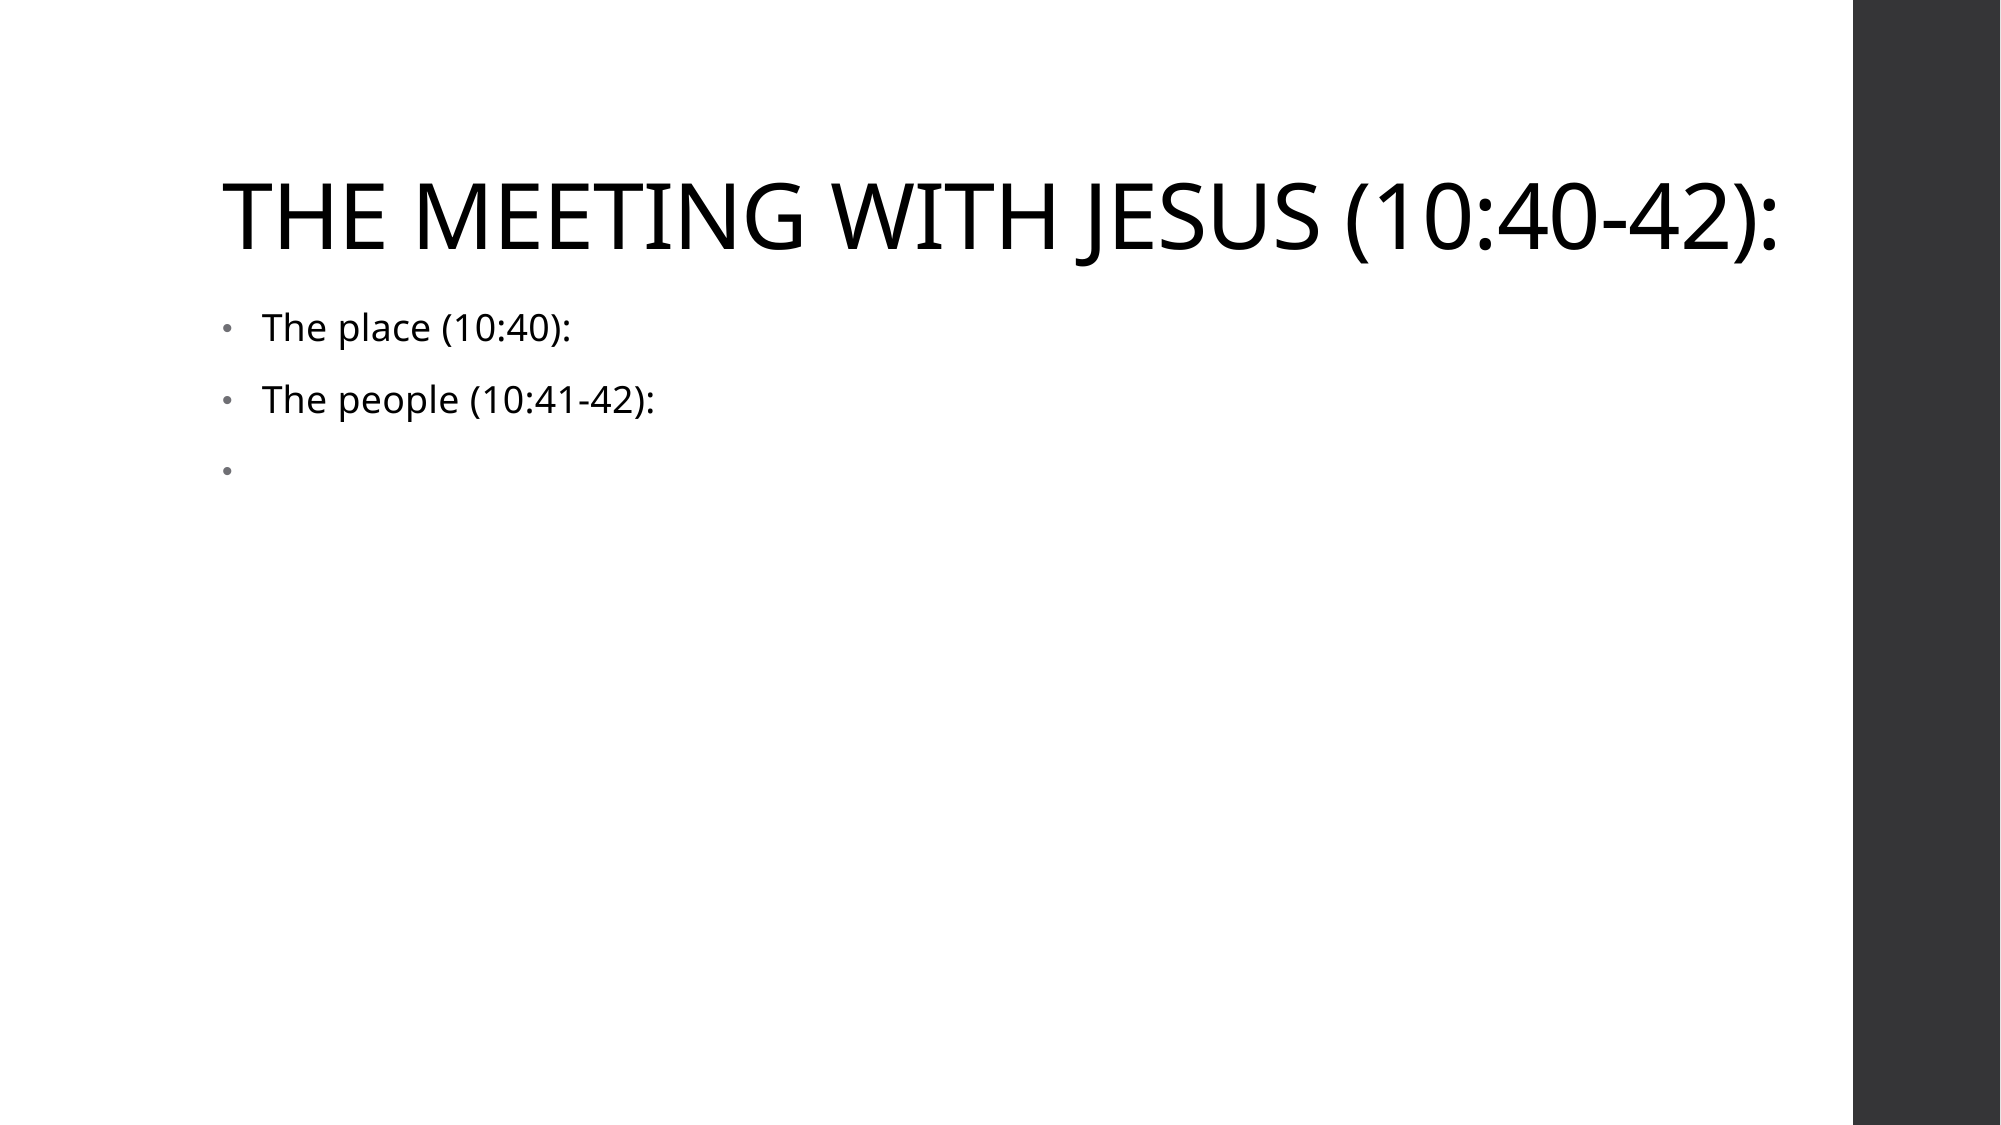

# THE MEETING WITH JESUS (10:40-42):
 The place (10:40):
 The people (10:41-42):